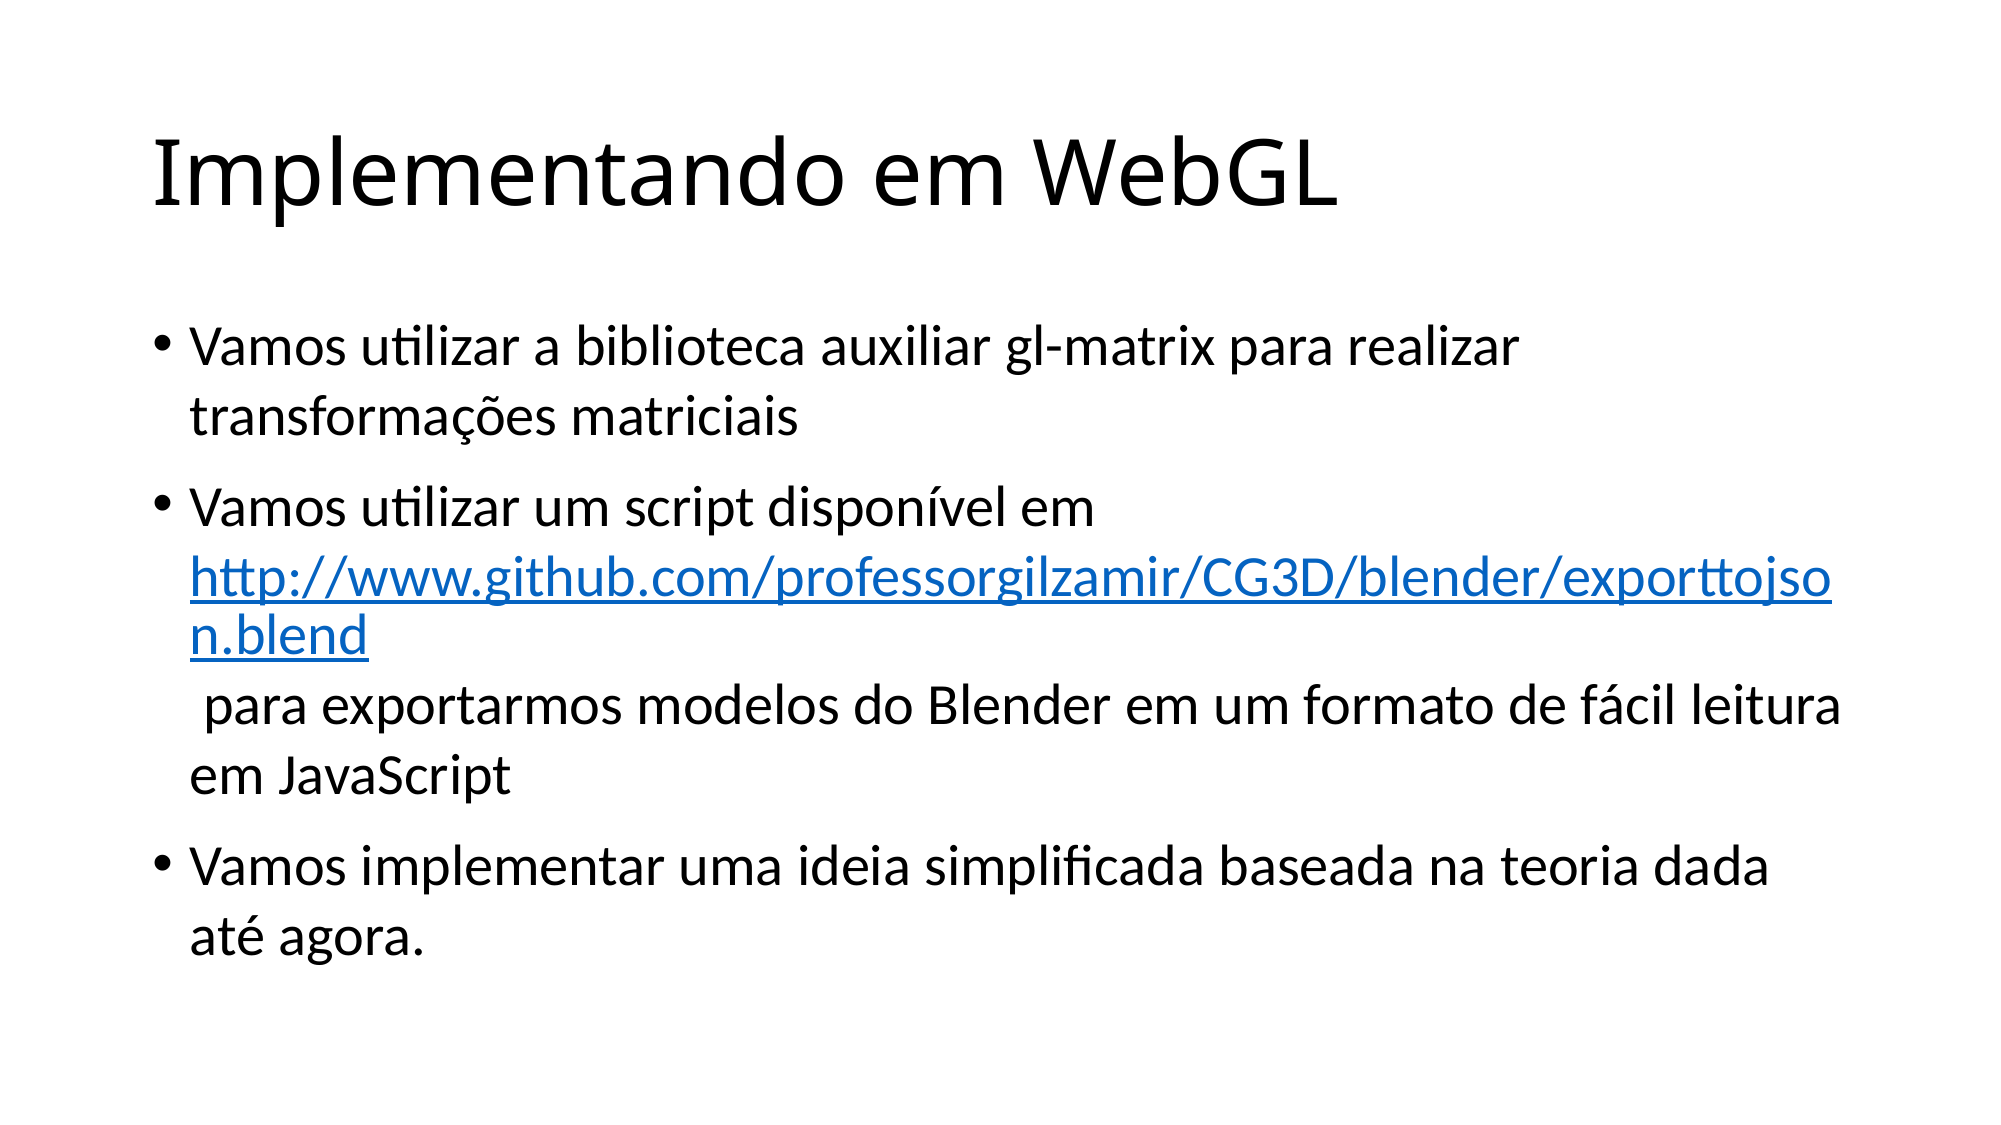

# Implementando em WebGL
Vamos utilizar a biblioteca auxiliar gl-matrix para realizar transformações matriciais
Vamos utilizar um script disponível em http://www.github.com/professorgilzamir/CG3D/blender/exporttojson.blend para exportarmos modelos do Blender em um formato de fácil leitura em JavaScript
Vamos implementar uma ideia simplificada baseada na teoria dada até agora.